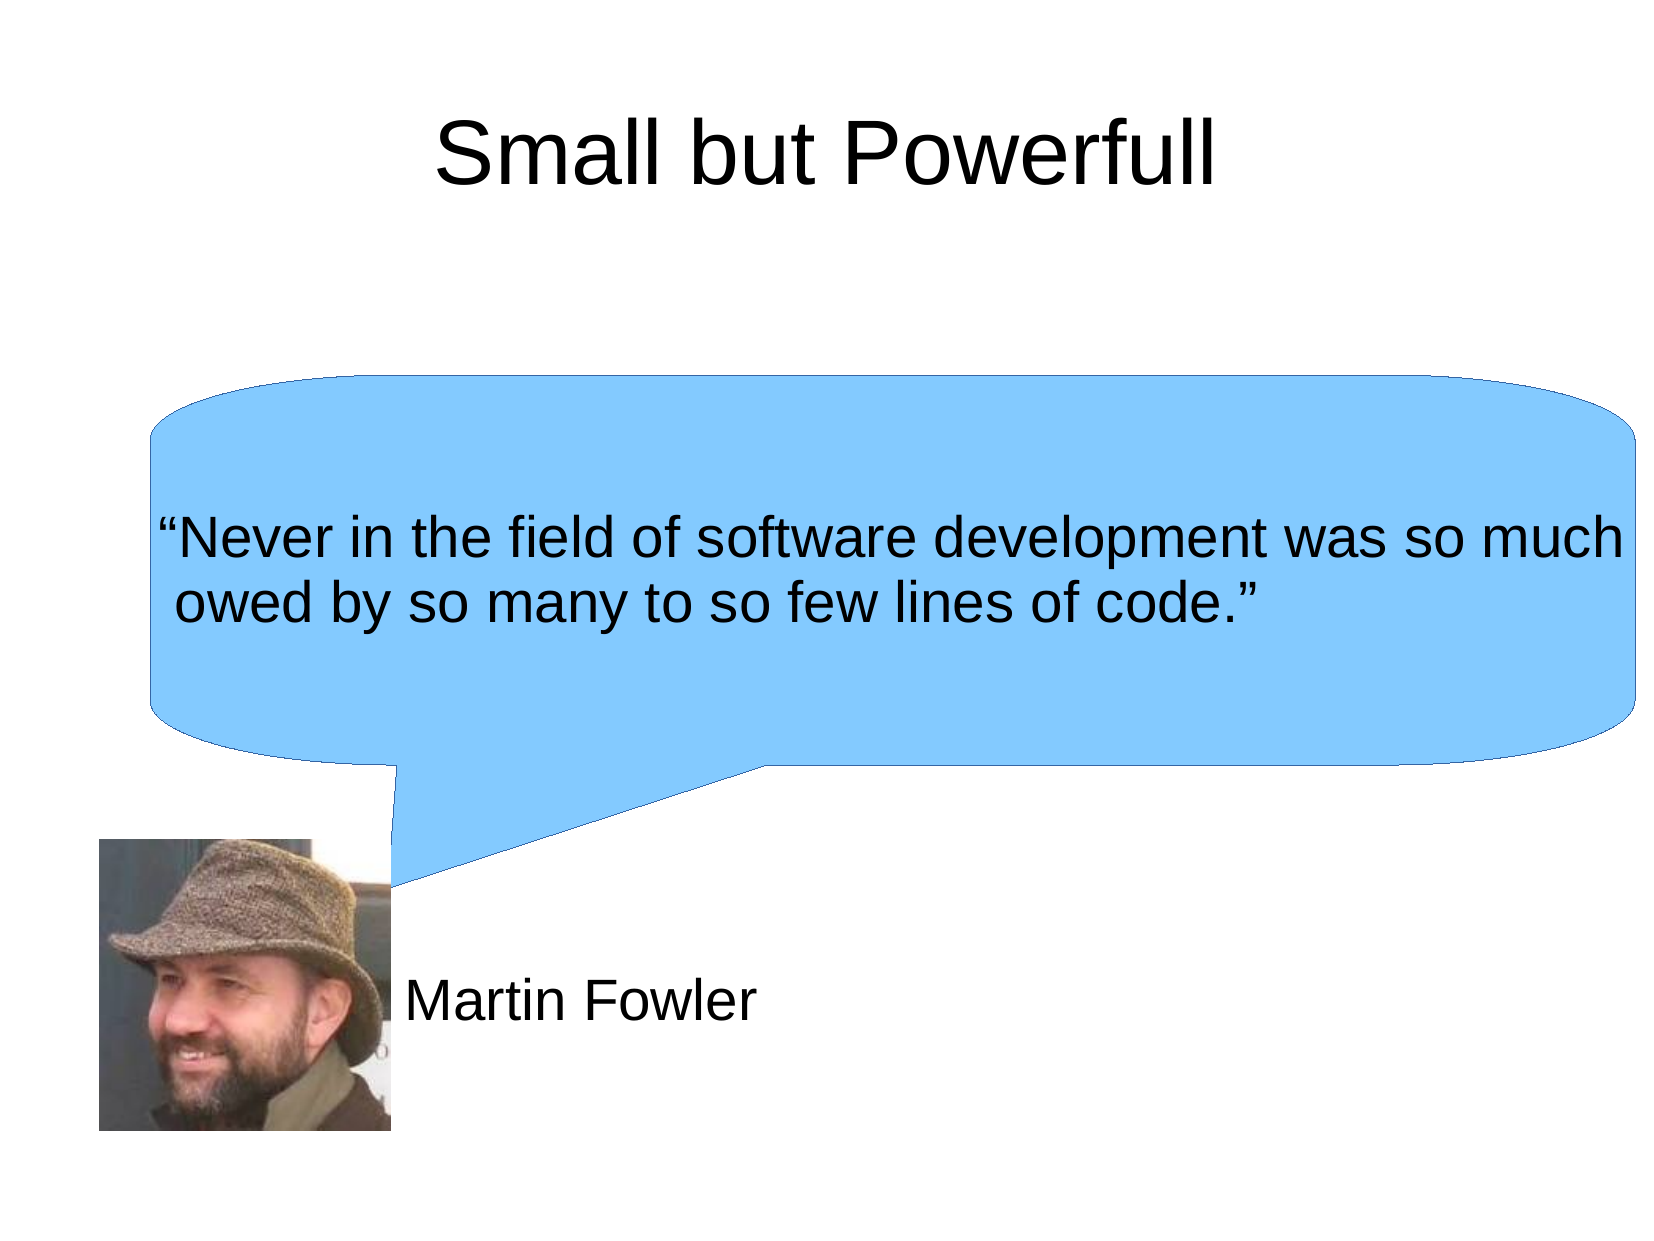

# Small but Powerfull
“Never in the field of software development was so much
 owed by so many to so few lines of code.”
Martin Fowler